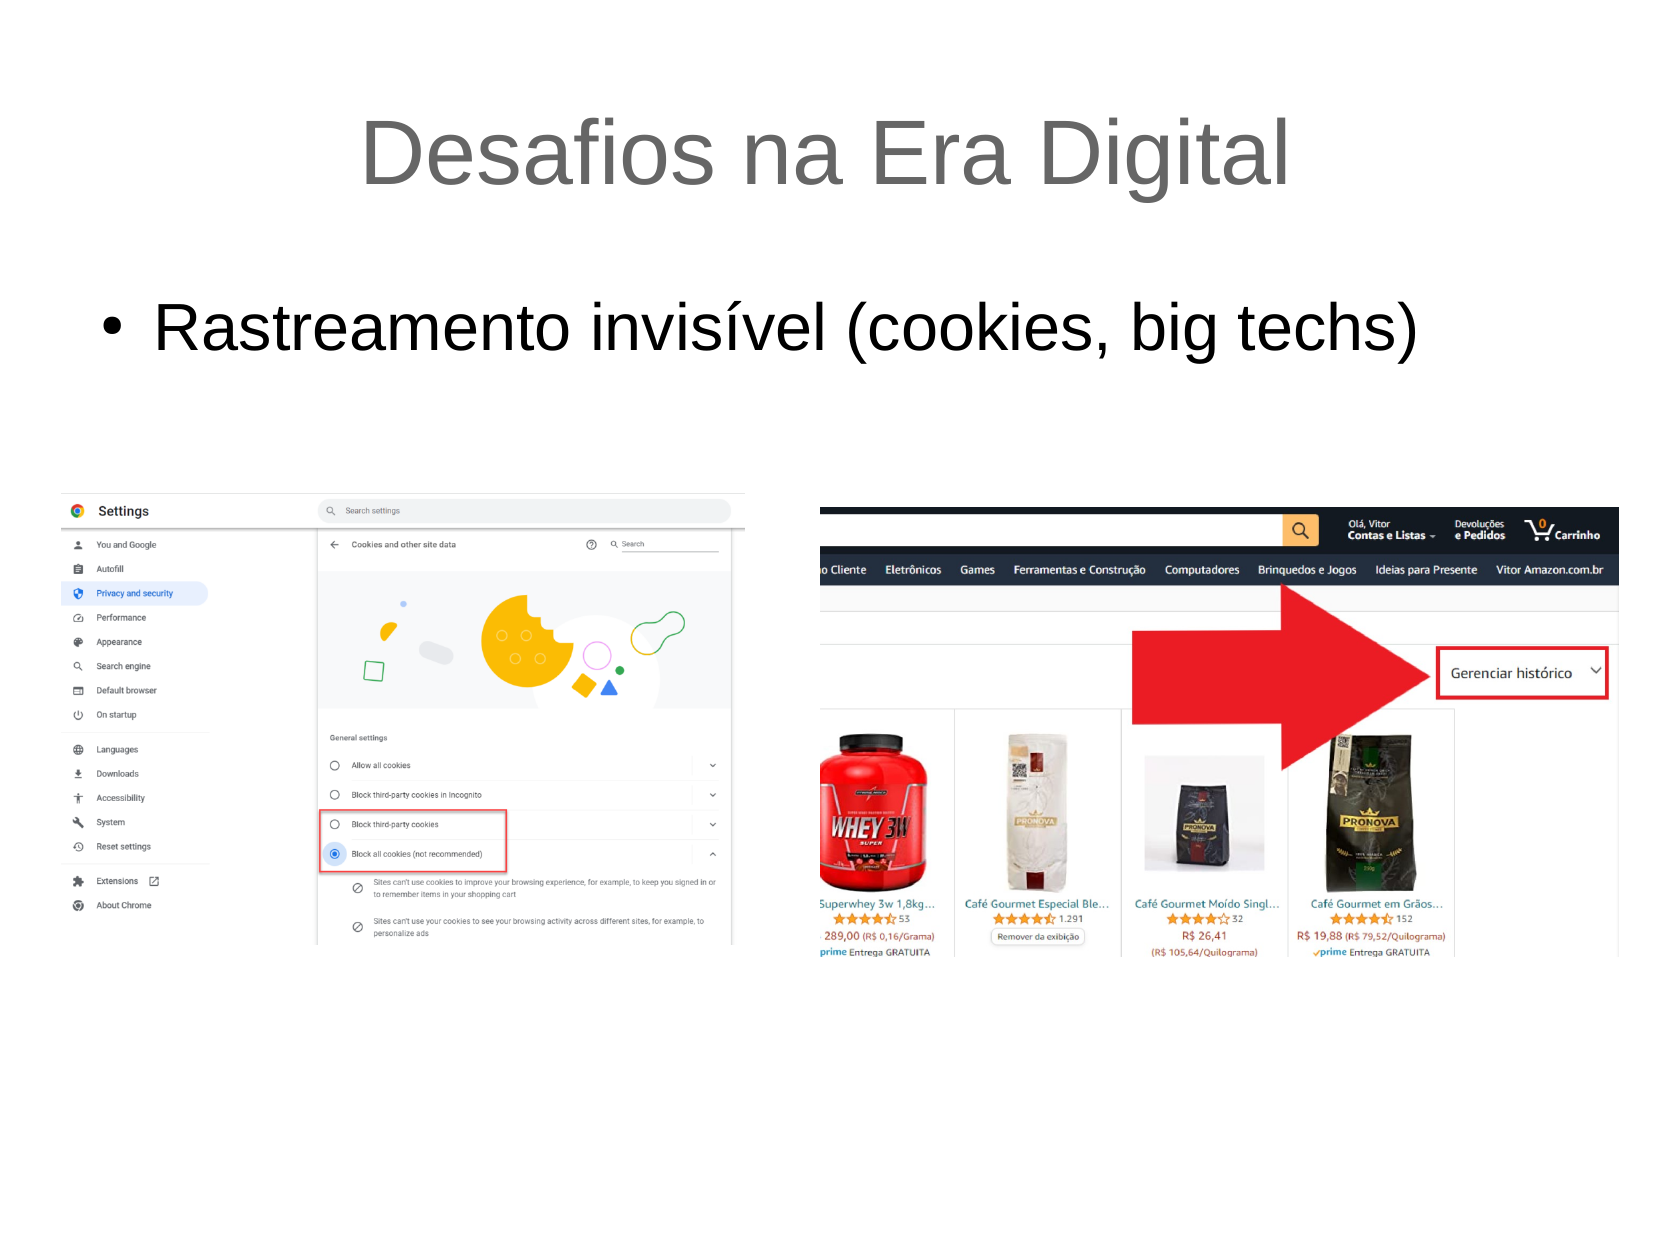

# Desafios na Era Digital
Rastreamento invisível (cookies, big techs)